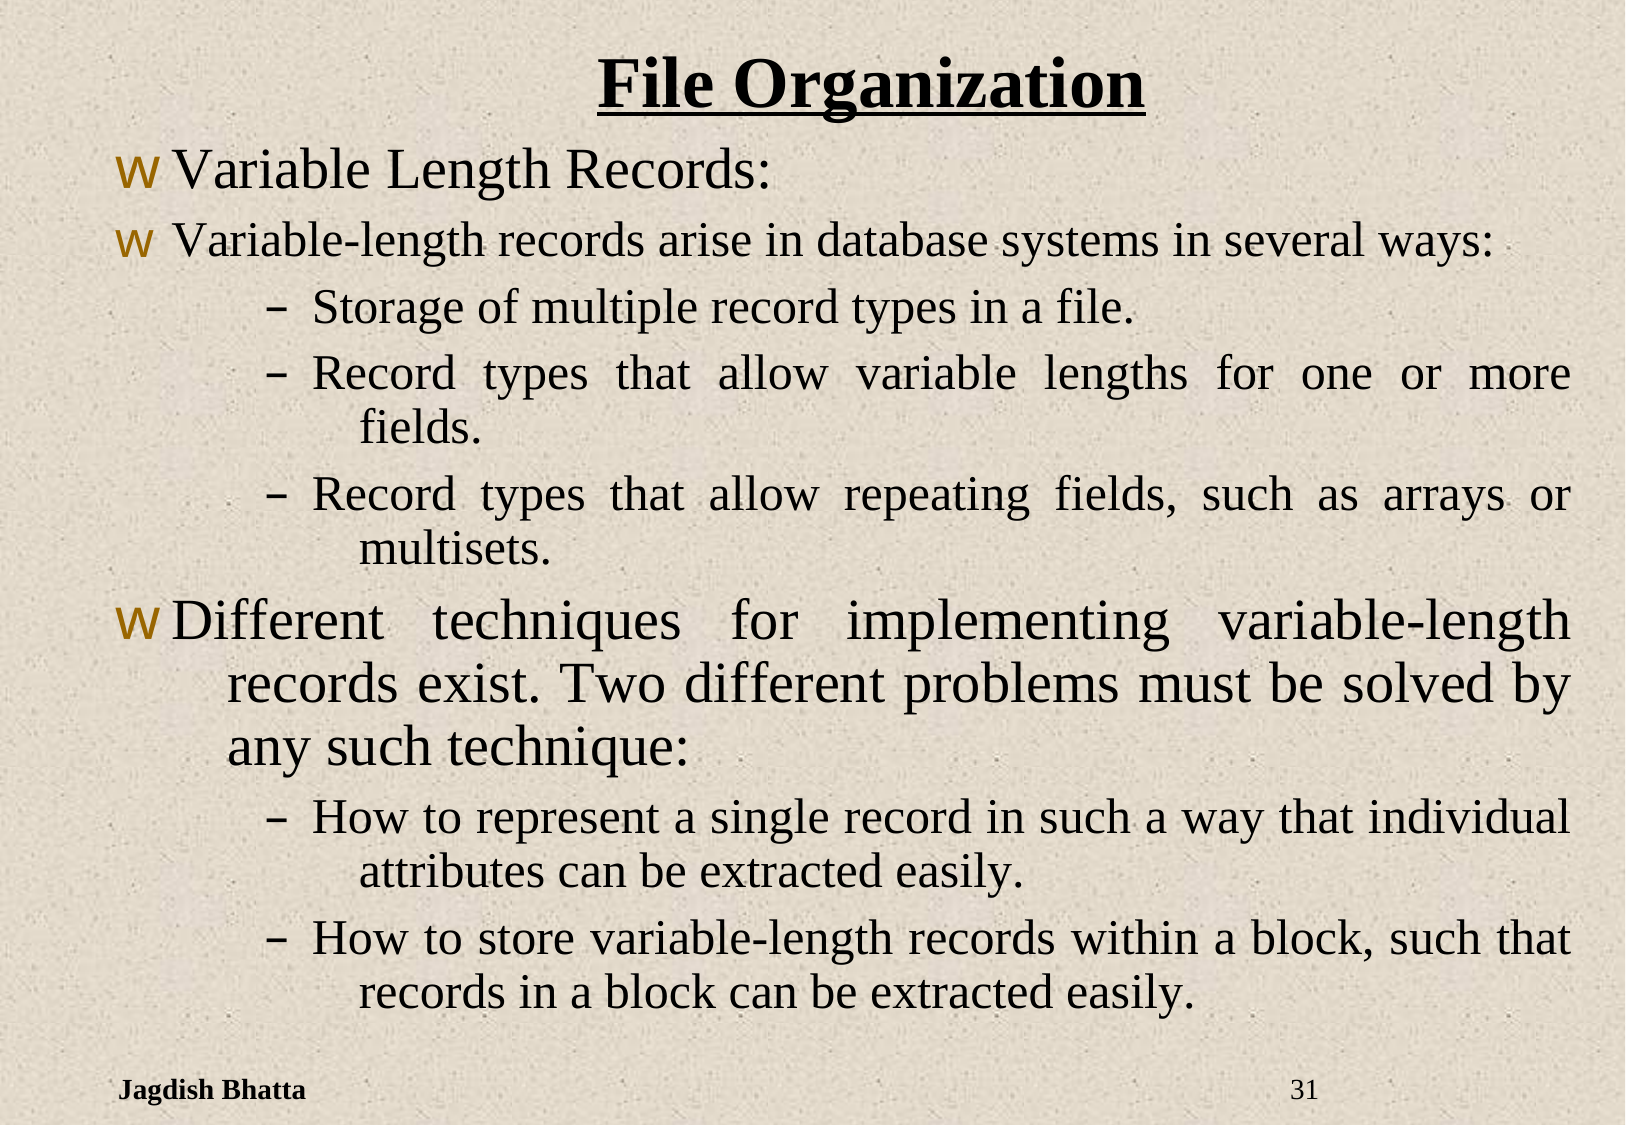

# File Organization
Variable Length Records:
Variable-length records arise in database systems in several ways:
Storage of multiple record types in a file.
Record types that allow variable lengths for one or more fields.
Record types that allow repeating fields, such as arrays or multisets.
Different techniques for implementing variable-length records exist. Two different problems must be solved by any such technique:
How to represent a single record in such a way that individual attributes can be extracted easily.
How to store variable-length records within a block, such that records in a block can be extracted easily.
Jagdish Bhatta
30